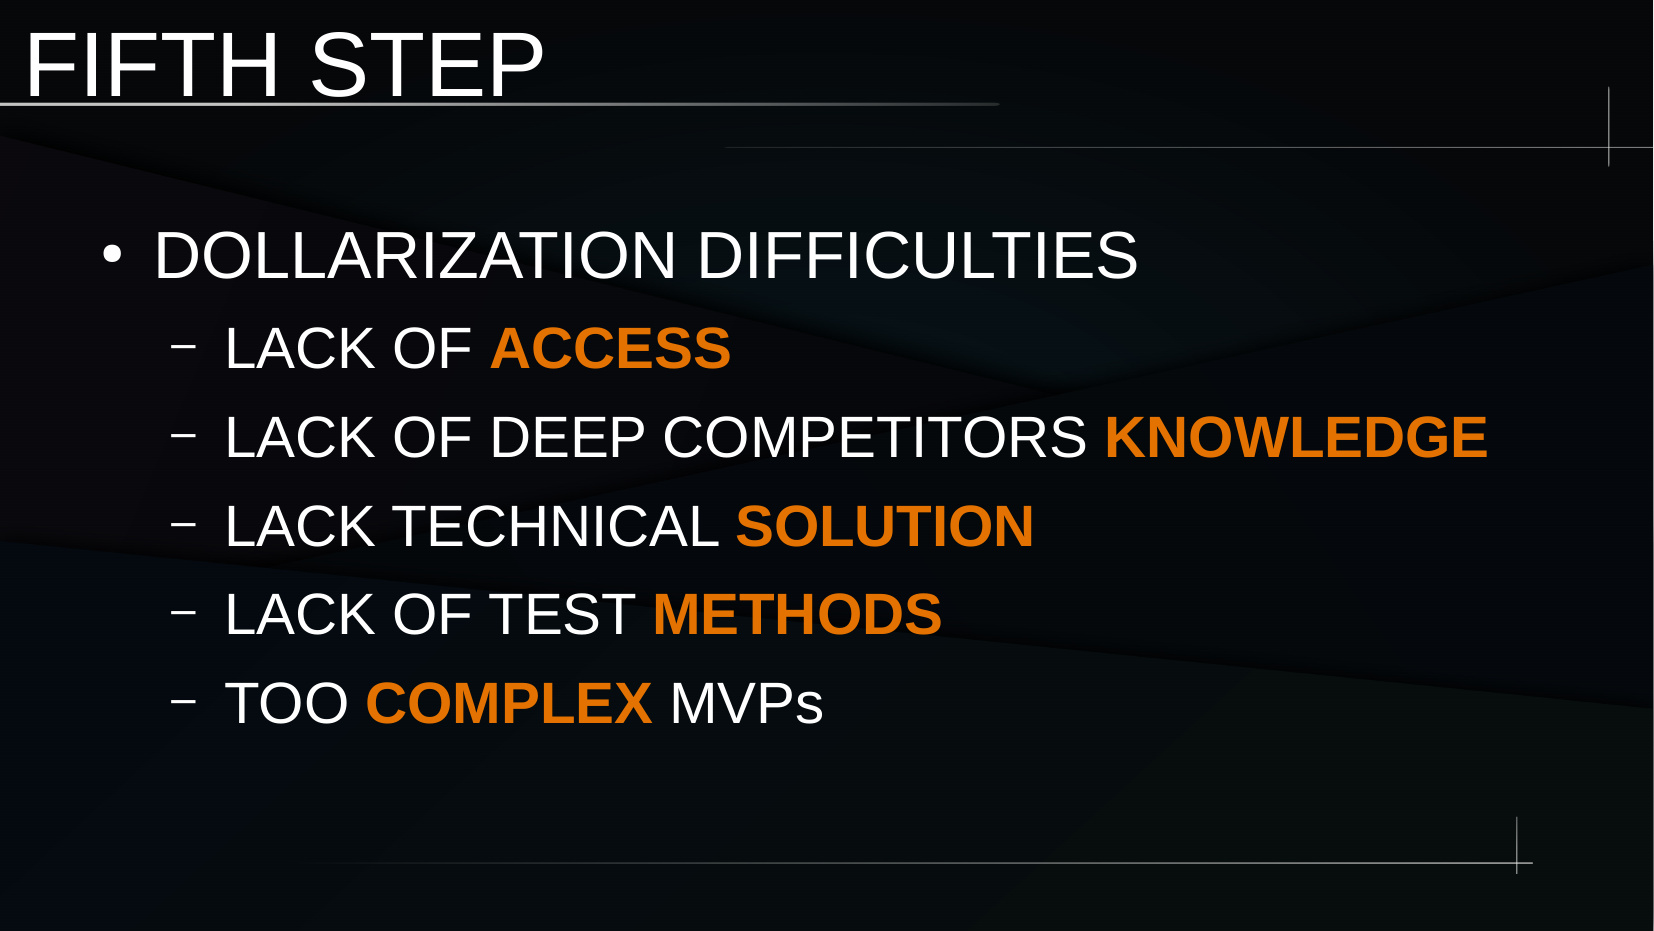

# FIFTH STEP
DOLLARIZATION DIFFICULTIES
LACK OF ACCESS
LACK OF DEEP COMPETITORS KNOWLEDGE
LACK TECHNICAL SOLUTION
LACK OF TEST METHODS
TOO COMPLEX MVPs